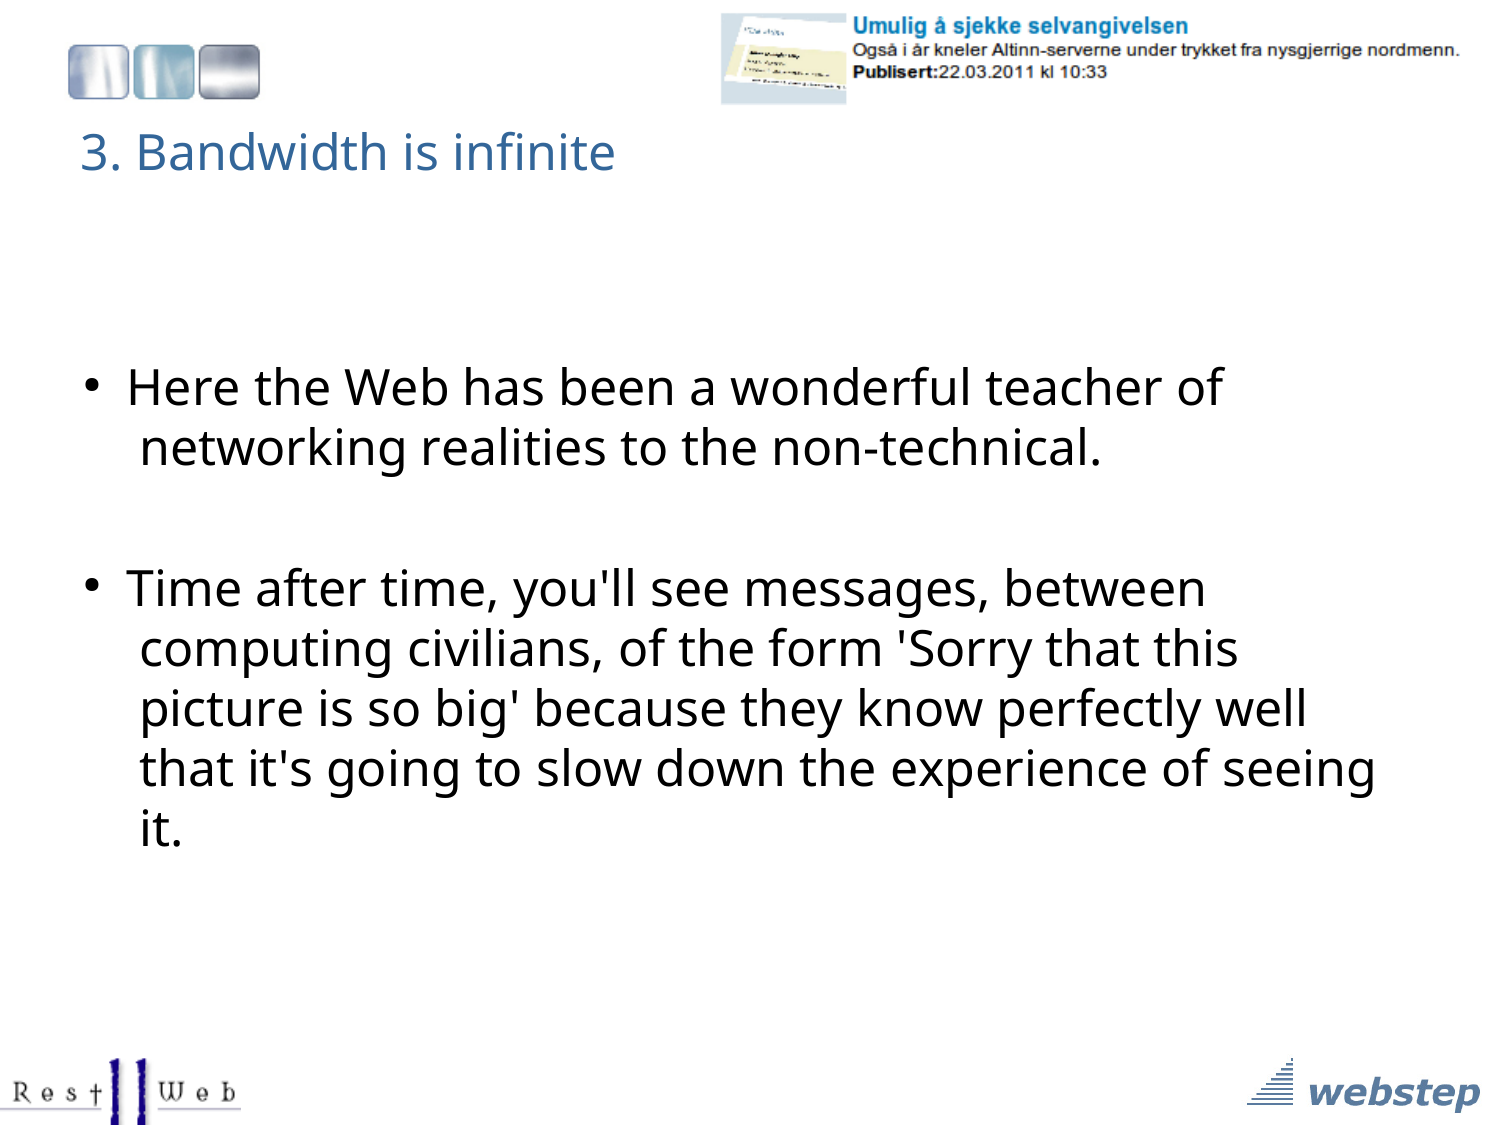

# 3. Bandwidth is infinite
 Here the Web has been a wonderful teacher of networking realities to the non-technical.
 Time after time, you'll see messages, between computing civilians, of the form 'Sorry that this picture is so big' because they know perfectly well that it's going to slow down the experience of seeing it.